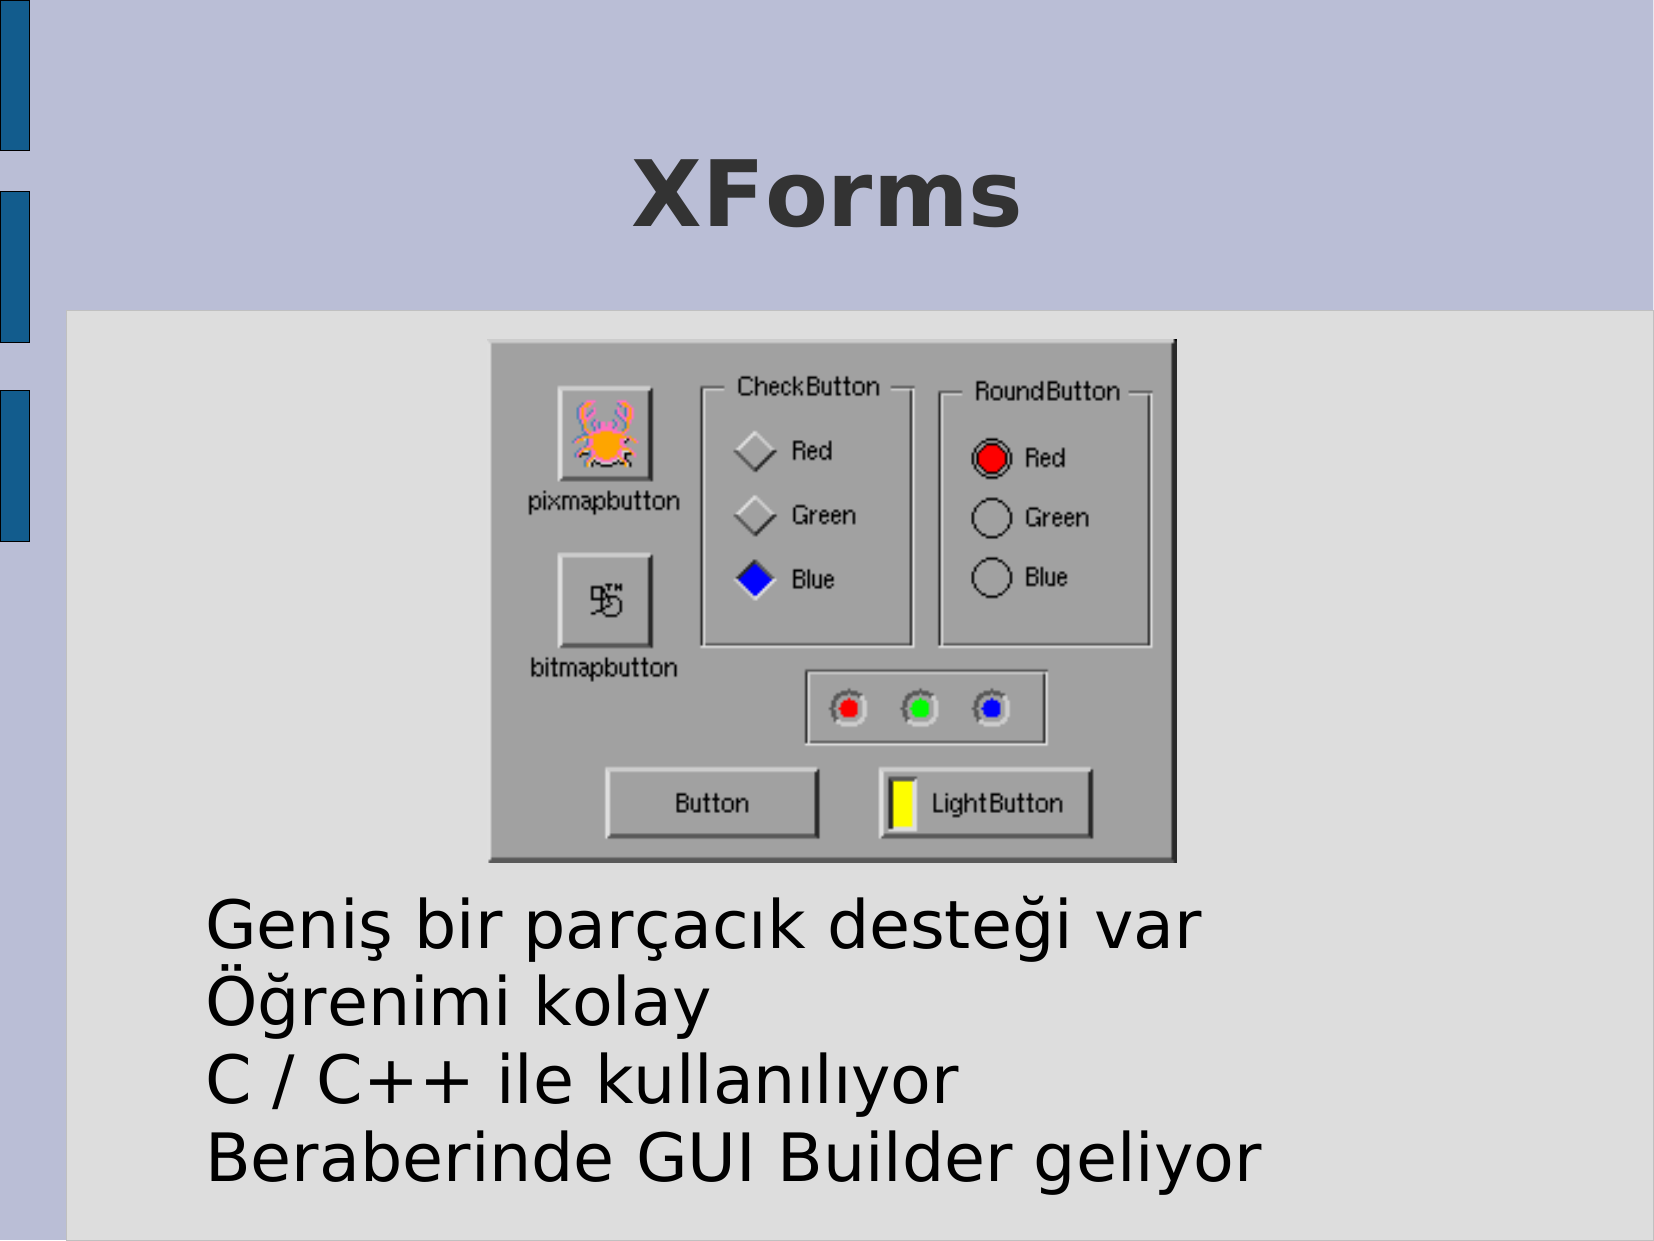

# XForms
Geniş bir parçacık desteği var
Öğrenimi kolay
C / C++ ile kullanılıyor
Beraberinde GUI Builder geliyor